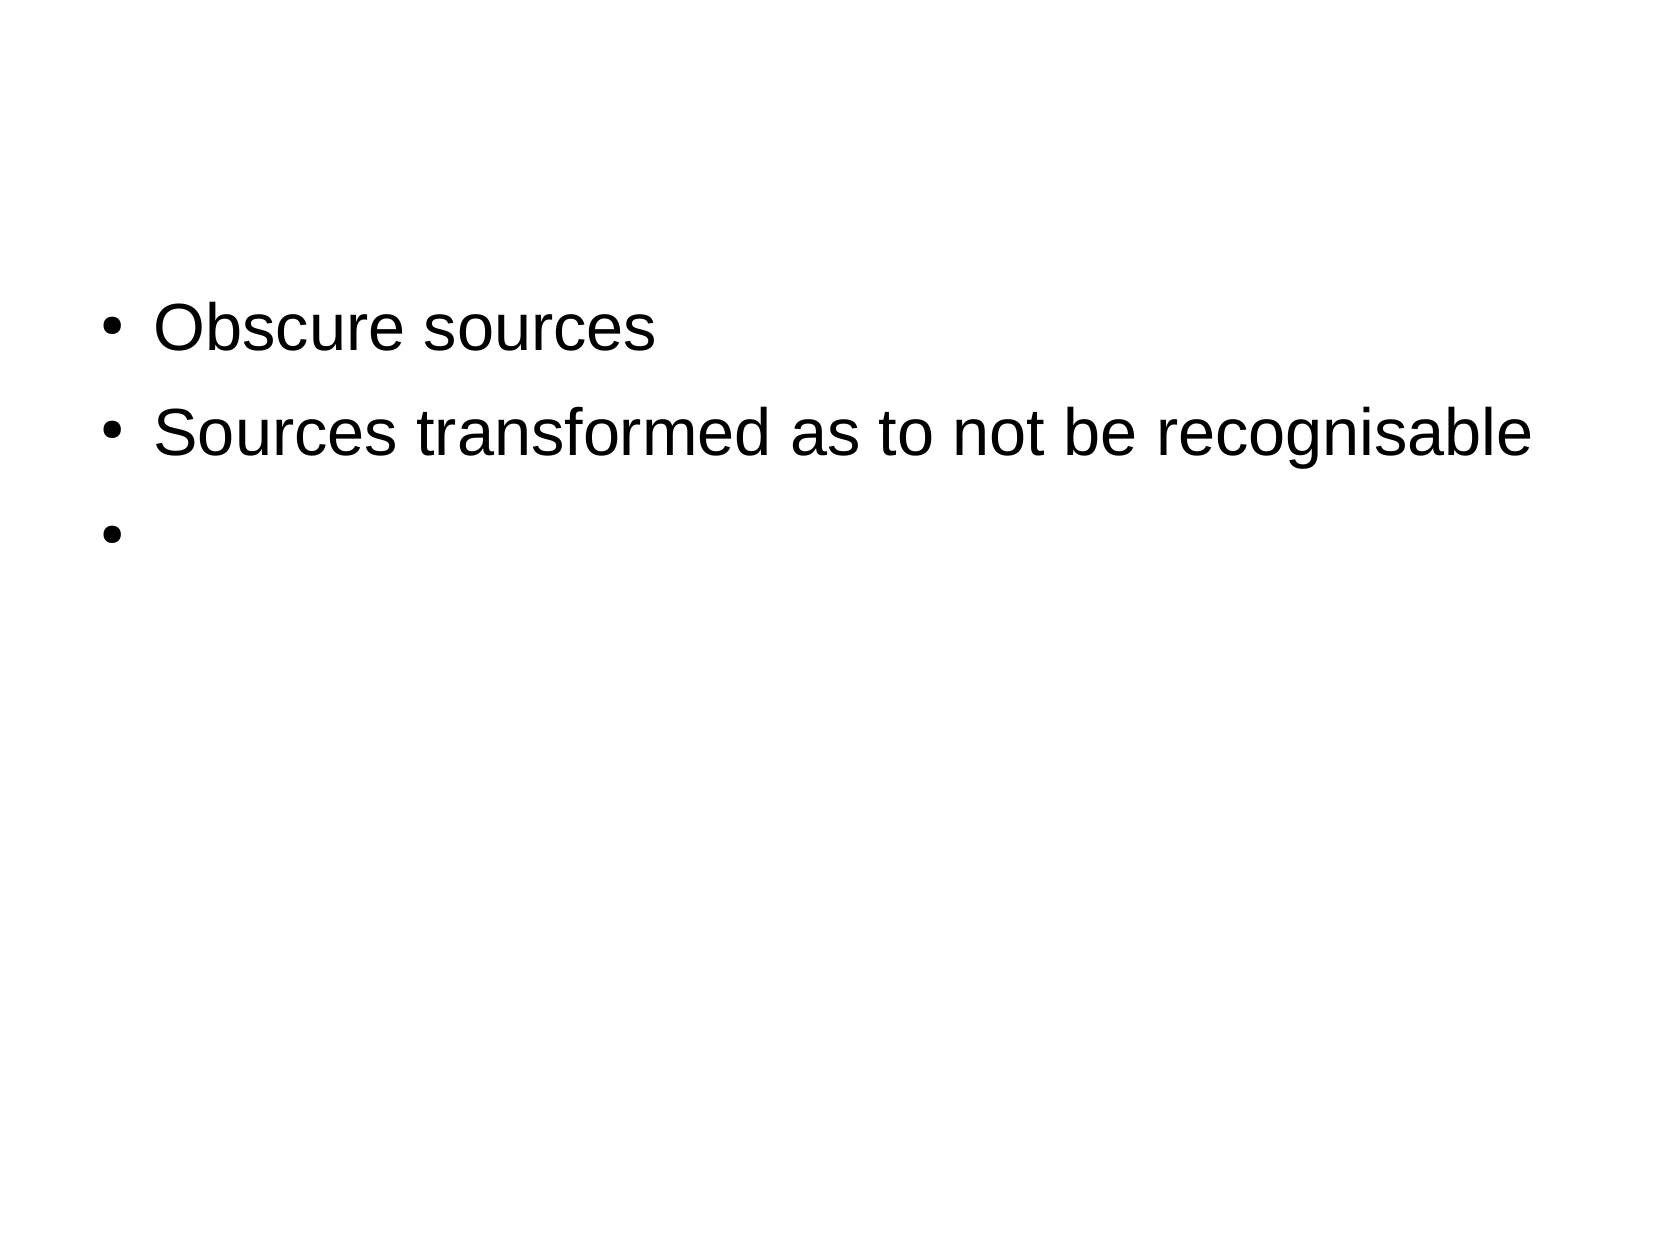

#
Obscure sources
Sources transformed as to not be recognisable